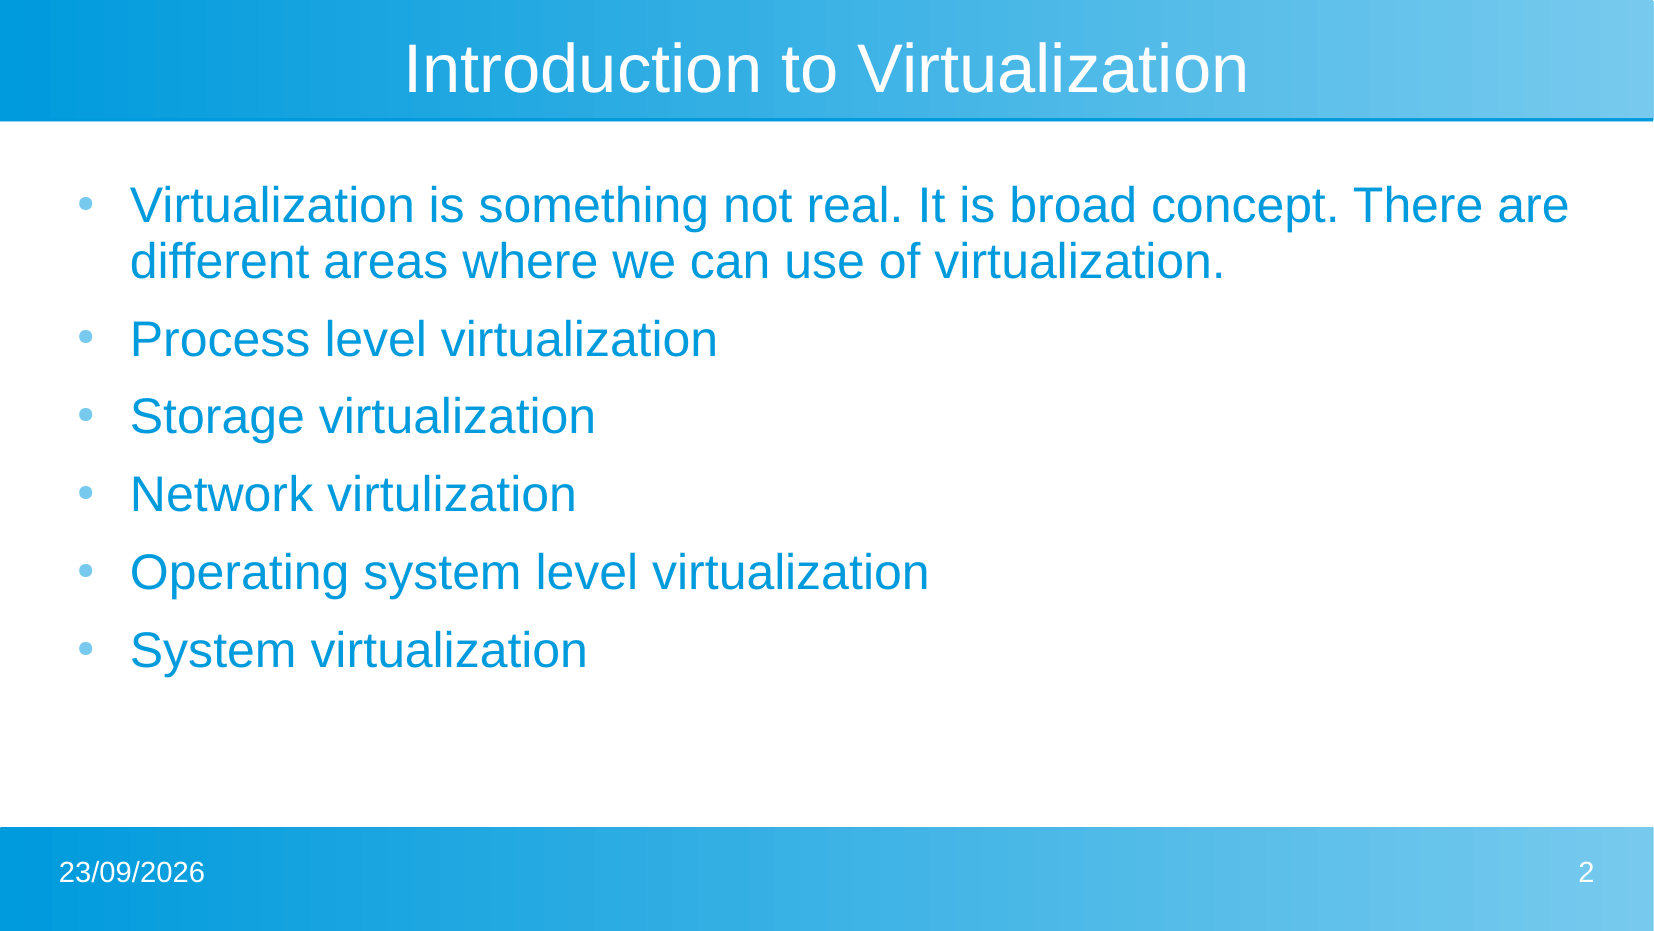

# Introduction to Virtualization
Virtualization is something not real. It is broad concept. There are different areas where we can use of virtualization.
Process level virtualization
Storage virtualization
Network virtulization
Operating system level virtualization
System virtualization
2